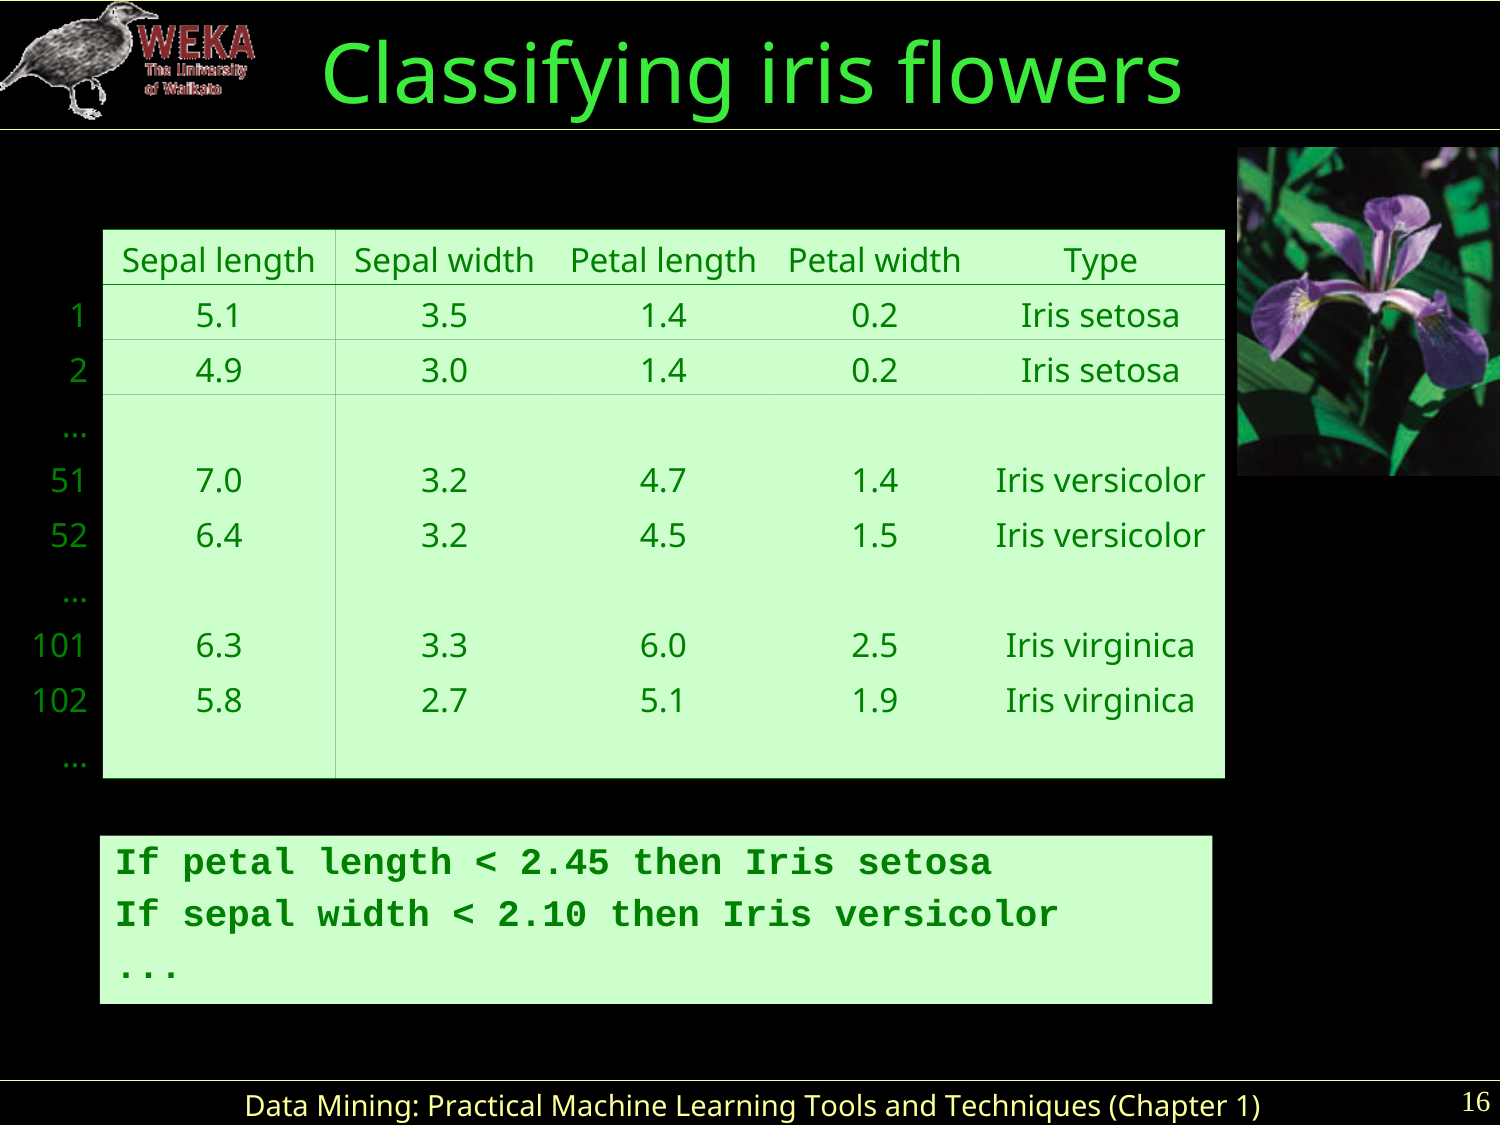

# Classifying iris flowers
Sepal length
Sepal width
Petal length
Petal width
Type
1
5.1
3.5
1.4
0.2
Iris setosa
2
4.9
3.0
1.4
0.2
Iris setosa
…
51
7.0
3.2
4.7
1.4
Iris versicolor
52
6.4
3.2
4.5
1.5
Iris versicolor
…
101
6.3
3.3
6.0
2.5
Iris virginica
102
5.8
2.7
5.1
1.9
Iris virginica
…
If petal length < 2.45 then Iris setosa
If sepal width < 2.10 then Iris versicolor
...
Data Mining: Practical Machine Learning Tools and Techniques (Chapter 1)
16